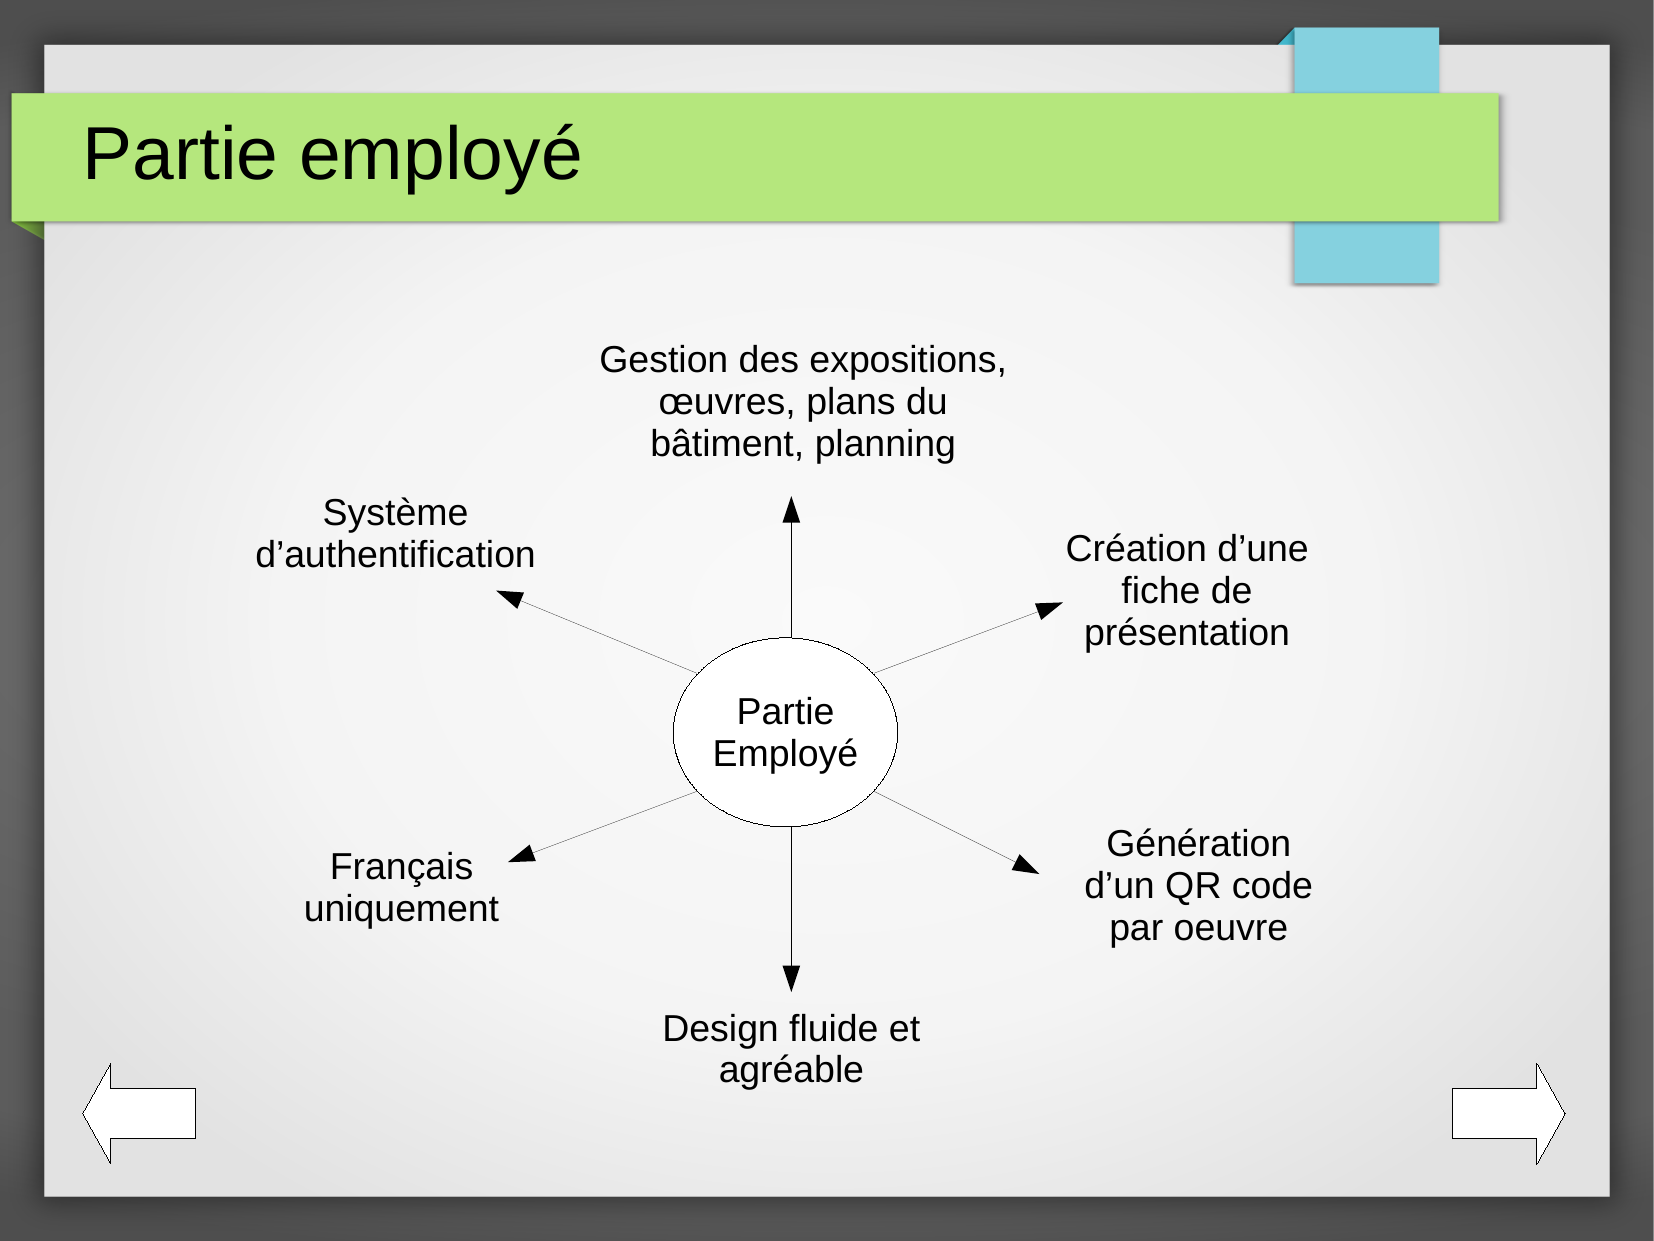

# Partie employé
Gestion des expositions, œuvres, plans du bâtiment, planning
Système d’authentification
Création d’une fiche de présentation
Partie
Employé
Génération d’un QR code par oeuvre
Français uniquement
Design fluide et agréable